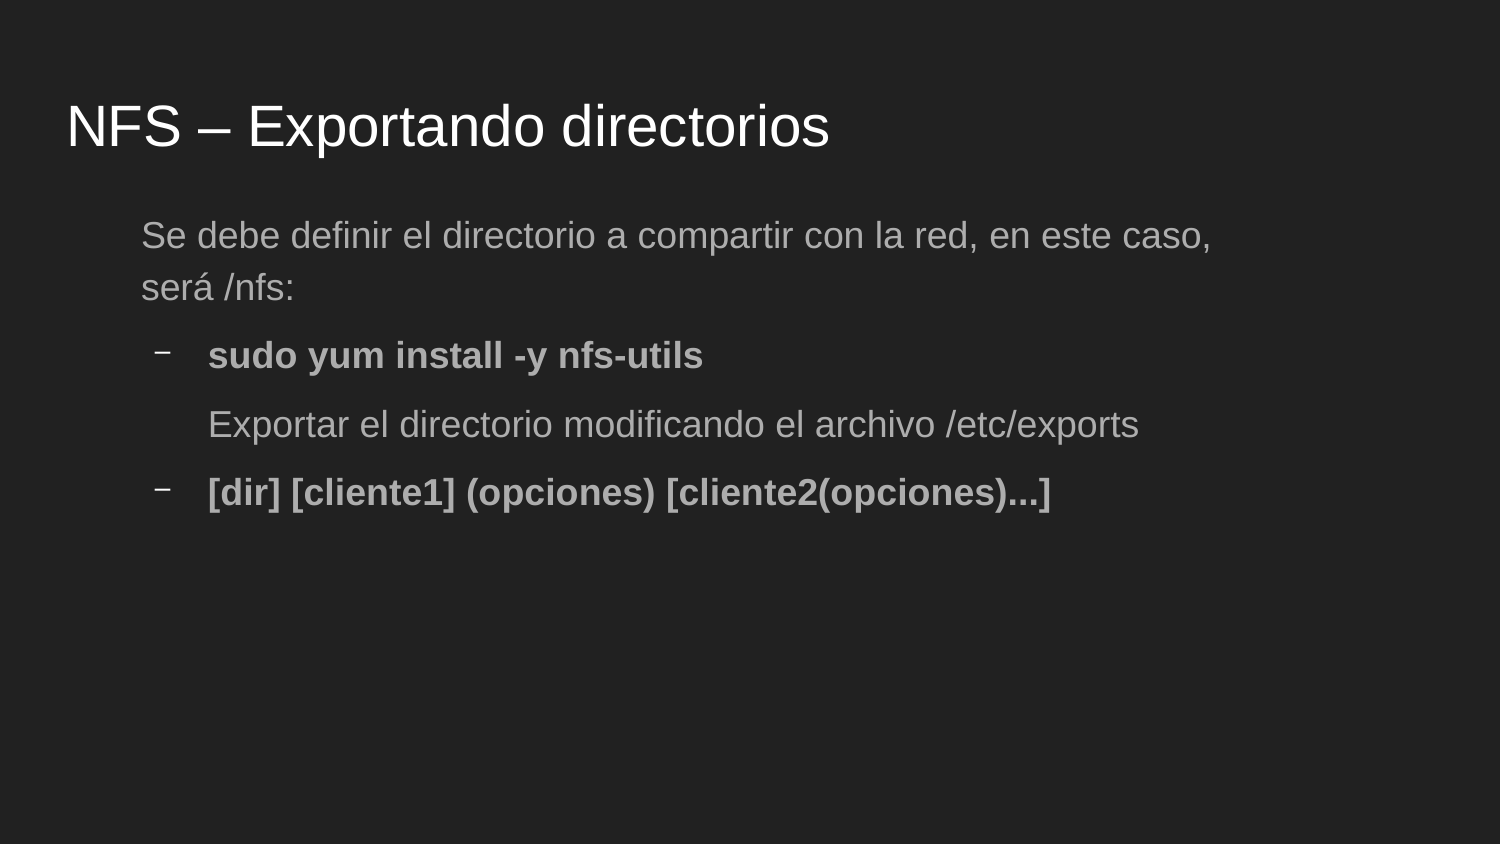

# NFS – Exportando directorios
Se debe definir el directorio a compartir con la red, en este caso, será /nfs:
sudo yum install -y nfs-utils
Exportar el directorio modificando el archivo /etc/exports
[dir] [cliente1] (opciones) [cliente2(opciones)...]